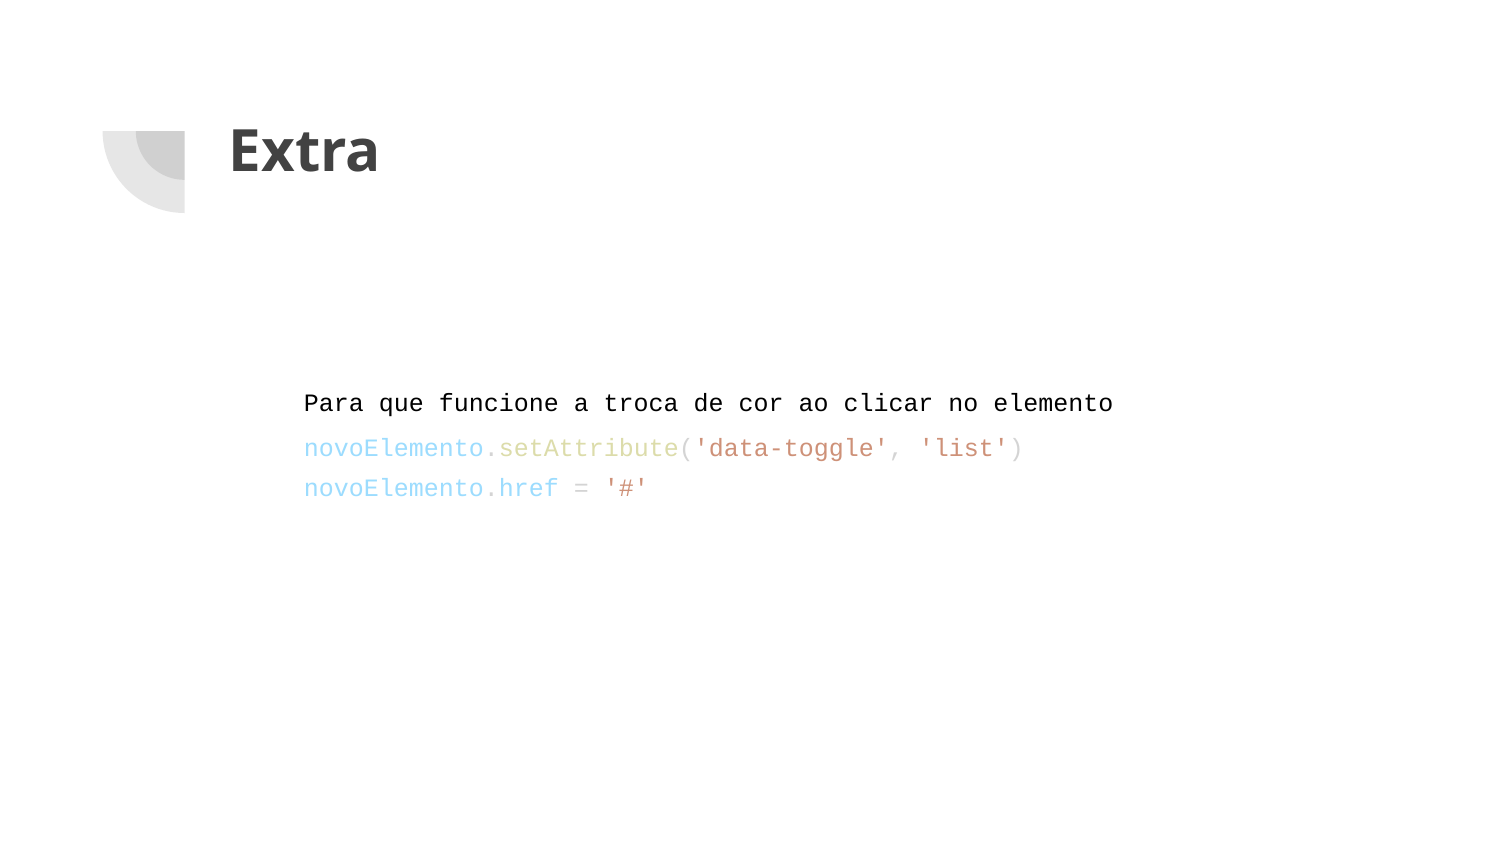

# Extra
Para que funcione a troca de cor ao clicar no elemento
novoElemento.setAttribute('data-toggle', 'list')
 novoElemento.href = '#'